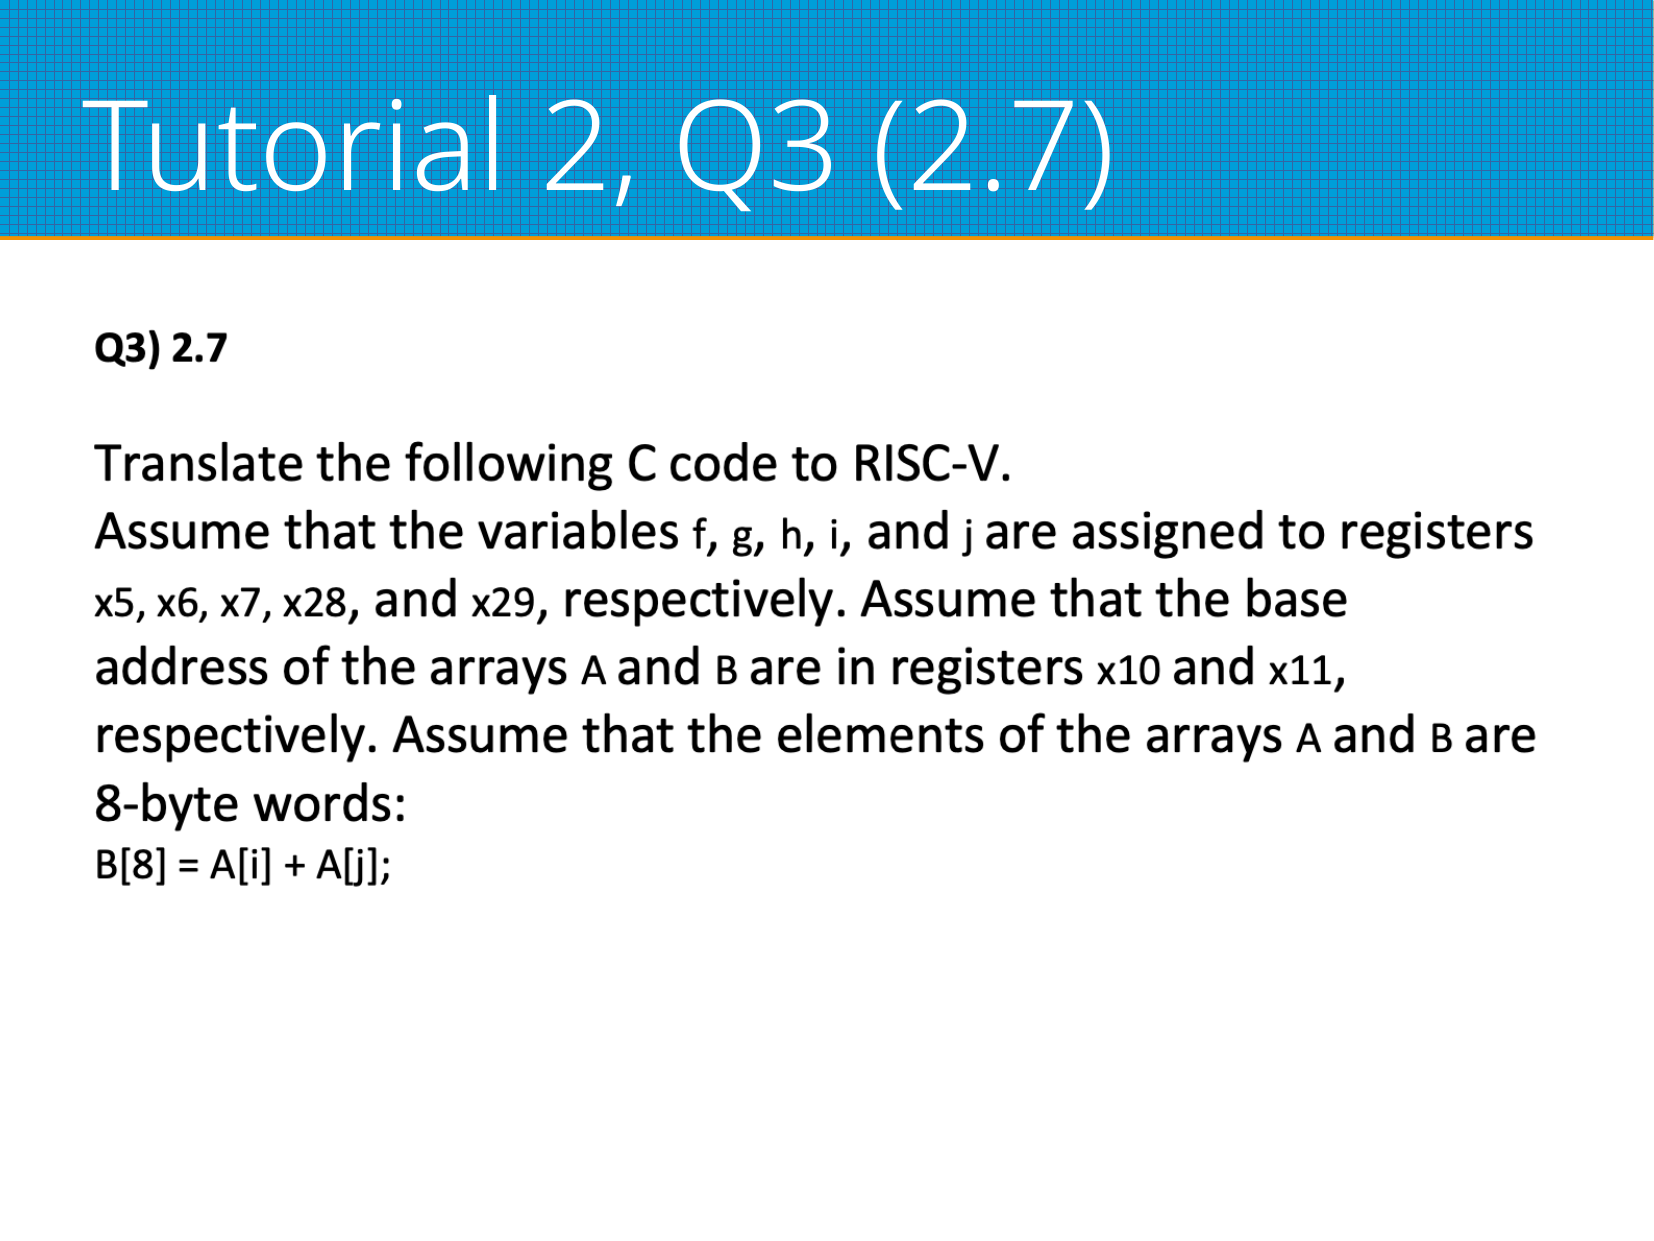

# Tutorial 2, Q3 (2.7)
Question: X
Answer: X